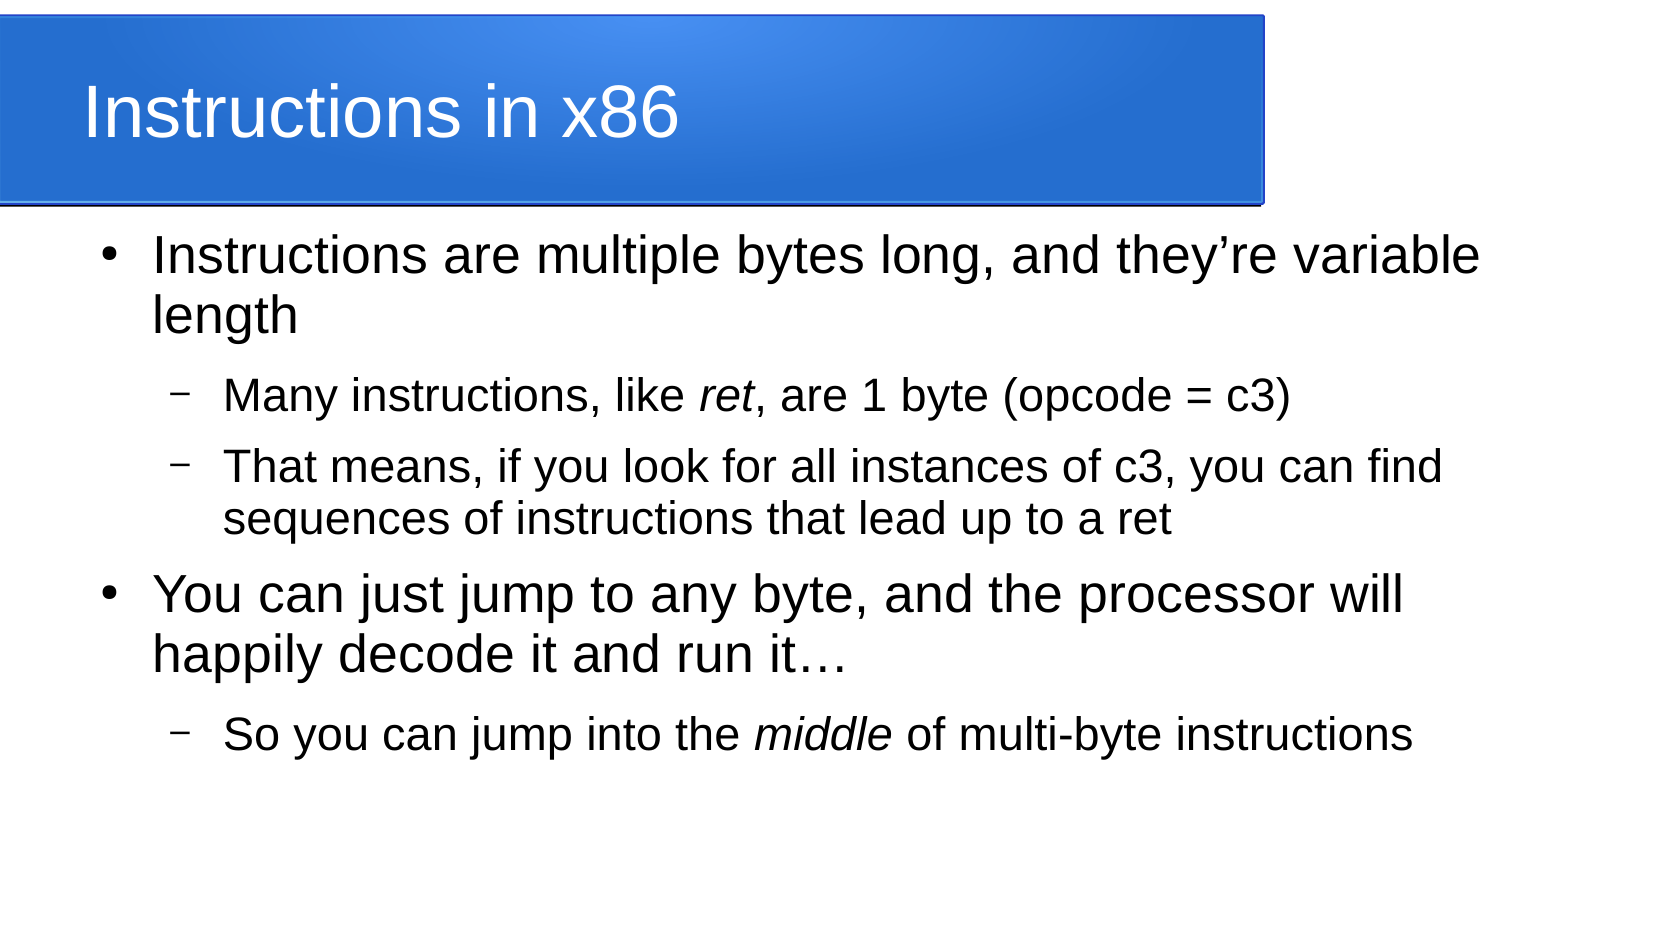

# Instructions in x86
Instructions are multiple bytes long, and they’re variable length
Many instructions, like ret, are 1 byte (opcode = c3)
That means, if you look for all instances of c3, you can find sequences of instructions that lead up to a ret
You can just jump to any byte, and the processor will happily decode it and run it…
So you can jump into the middle of multi-byte instructions